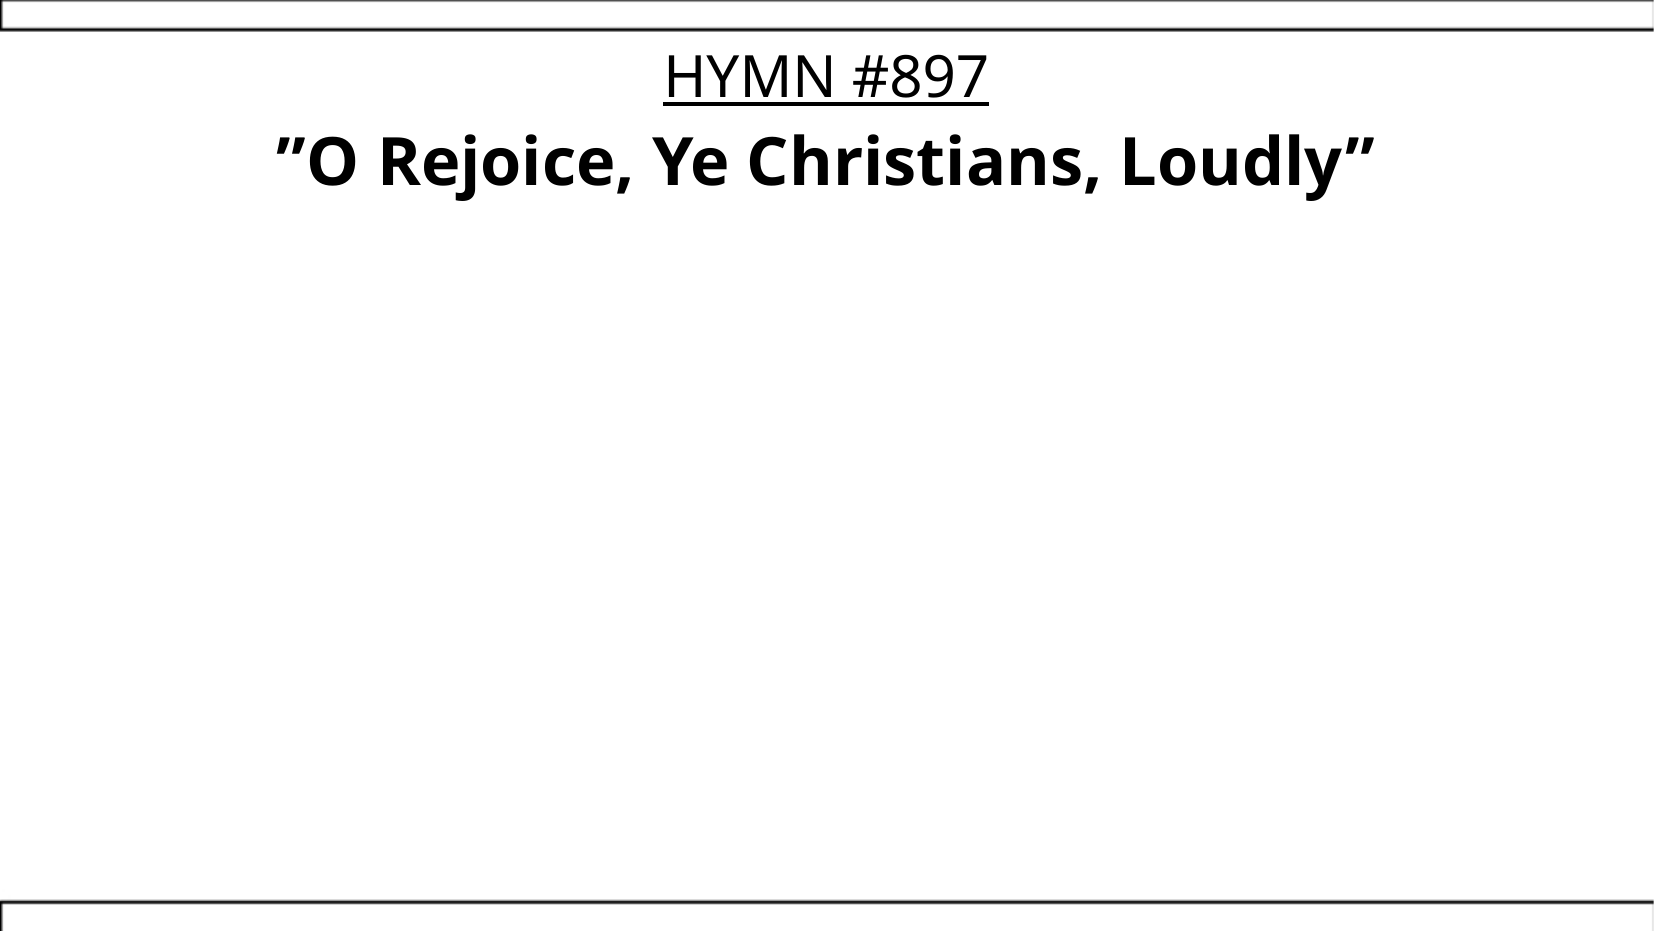

HYMN #897
”O Rejoice, Ye Christians, Loudly”